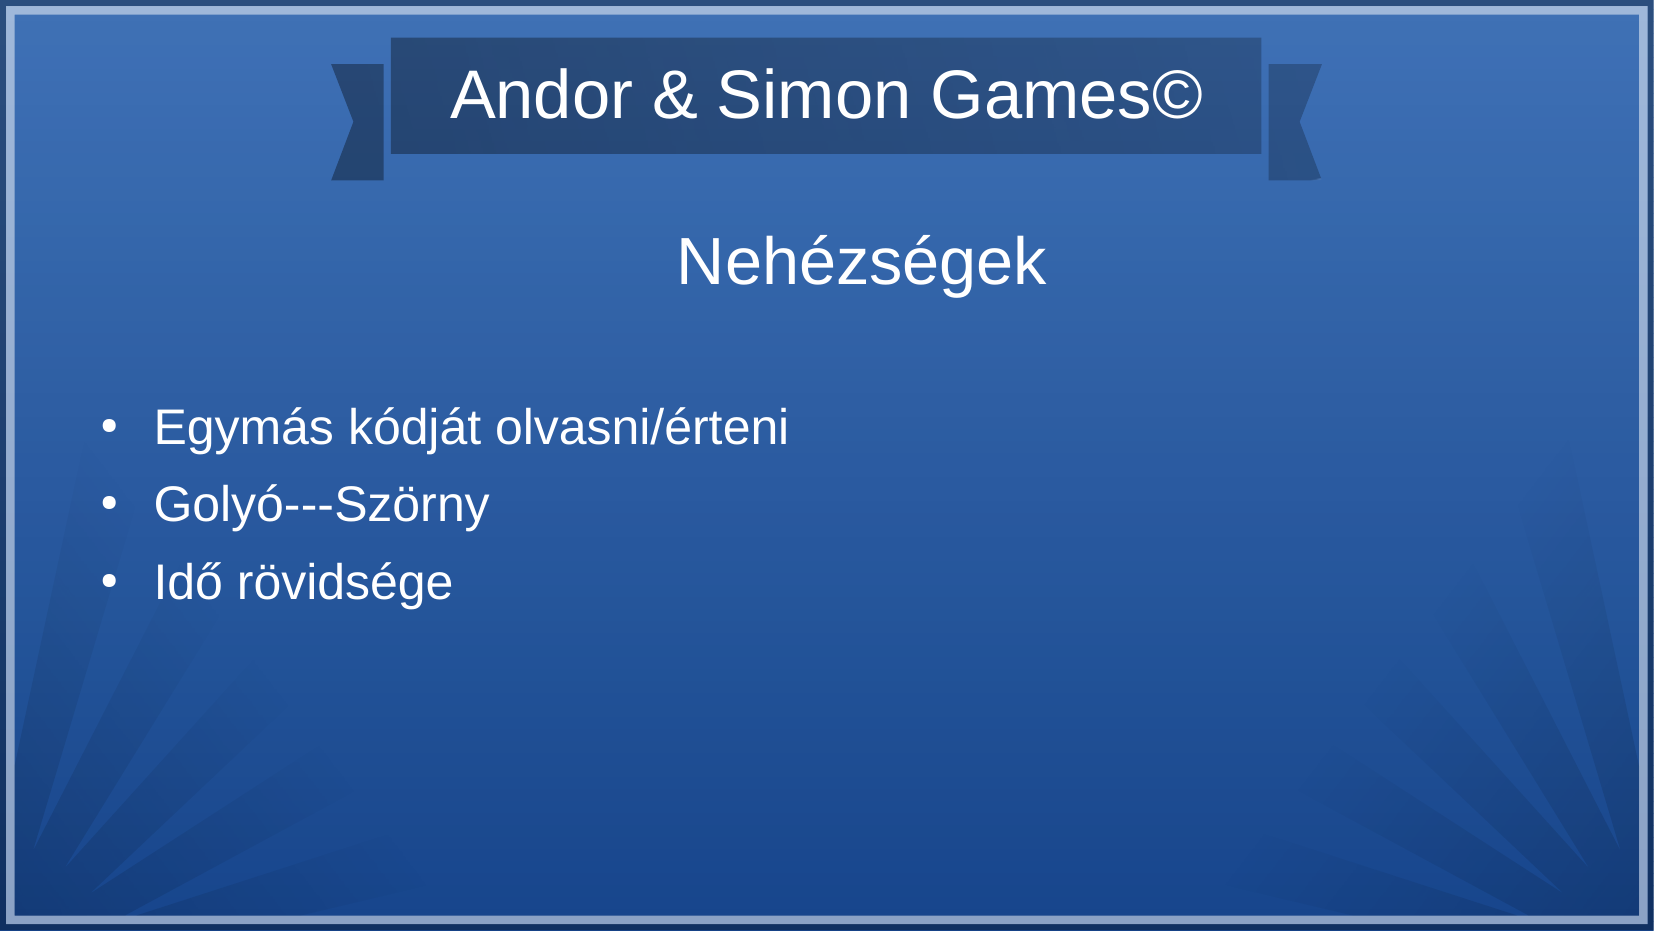

# Andor & Simon Games©
Nehézségek
Egymás kódját olvasni/érteni
Golyó---Szörny
Idő rövidsége